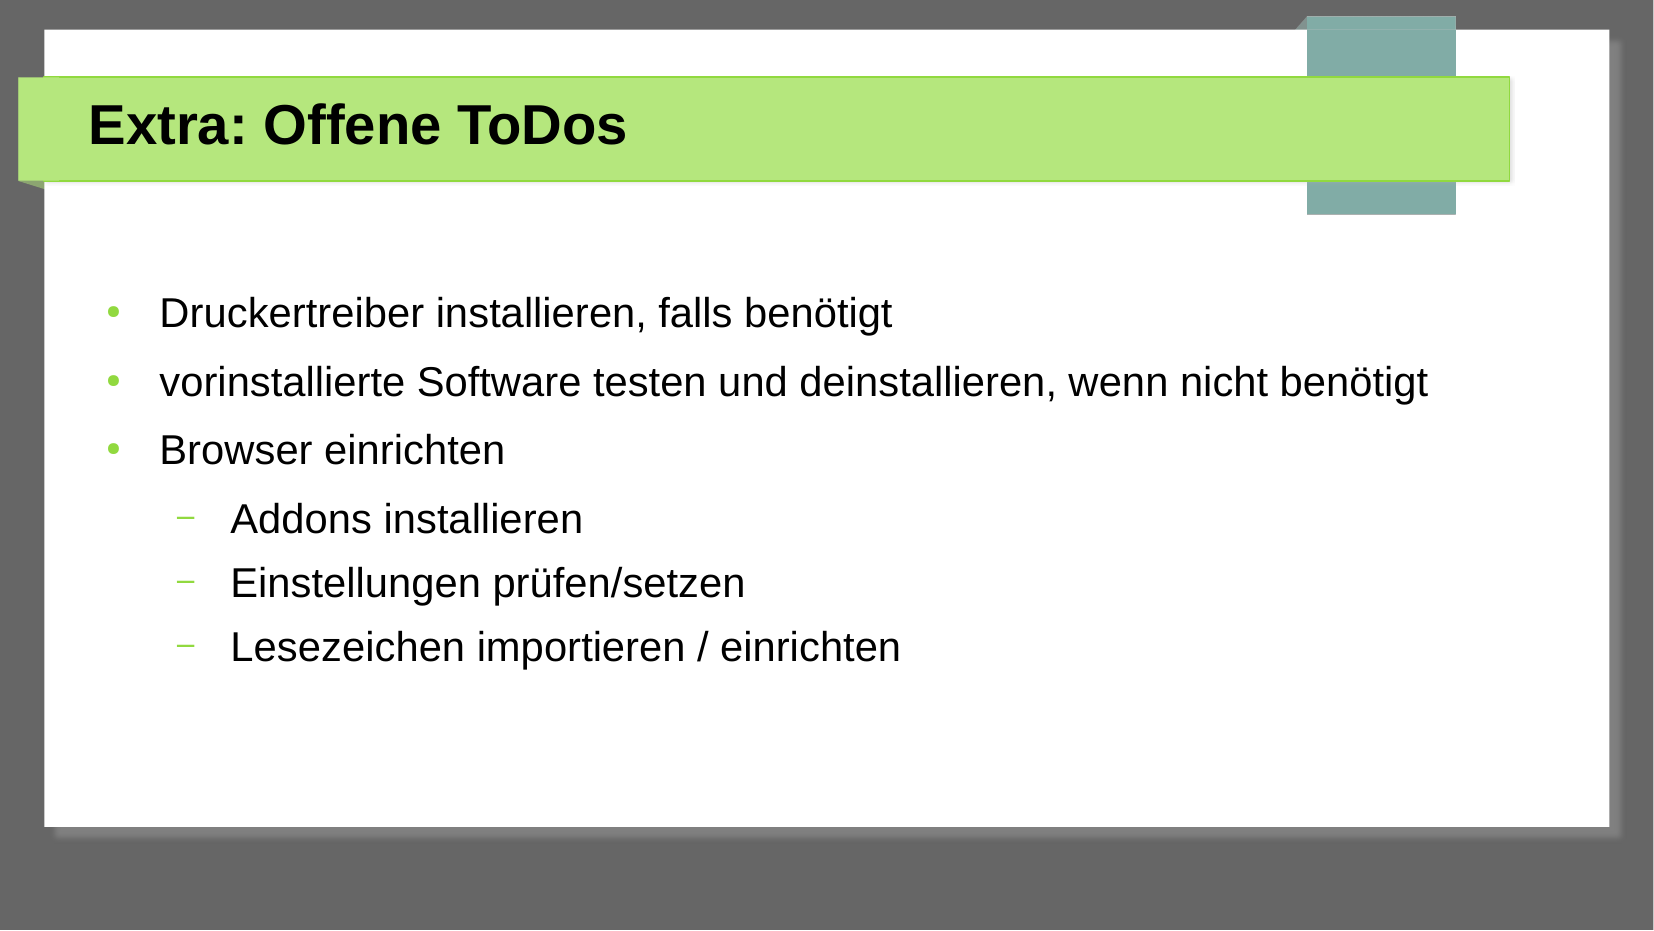

# Extra: Offene ToDos
Druckertreiber installieren, falls benötigt
vorinstallierte Software testen und deinstallieren, wenn nicht benötigt
Browser einrichten
Addons installieren
Einstellungen prüfen/setzen
Lesezeichen importieren / einrichten